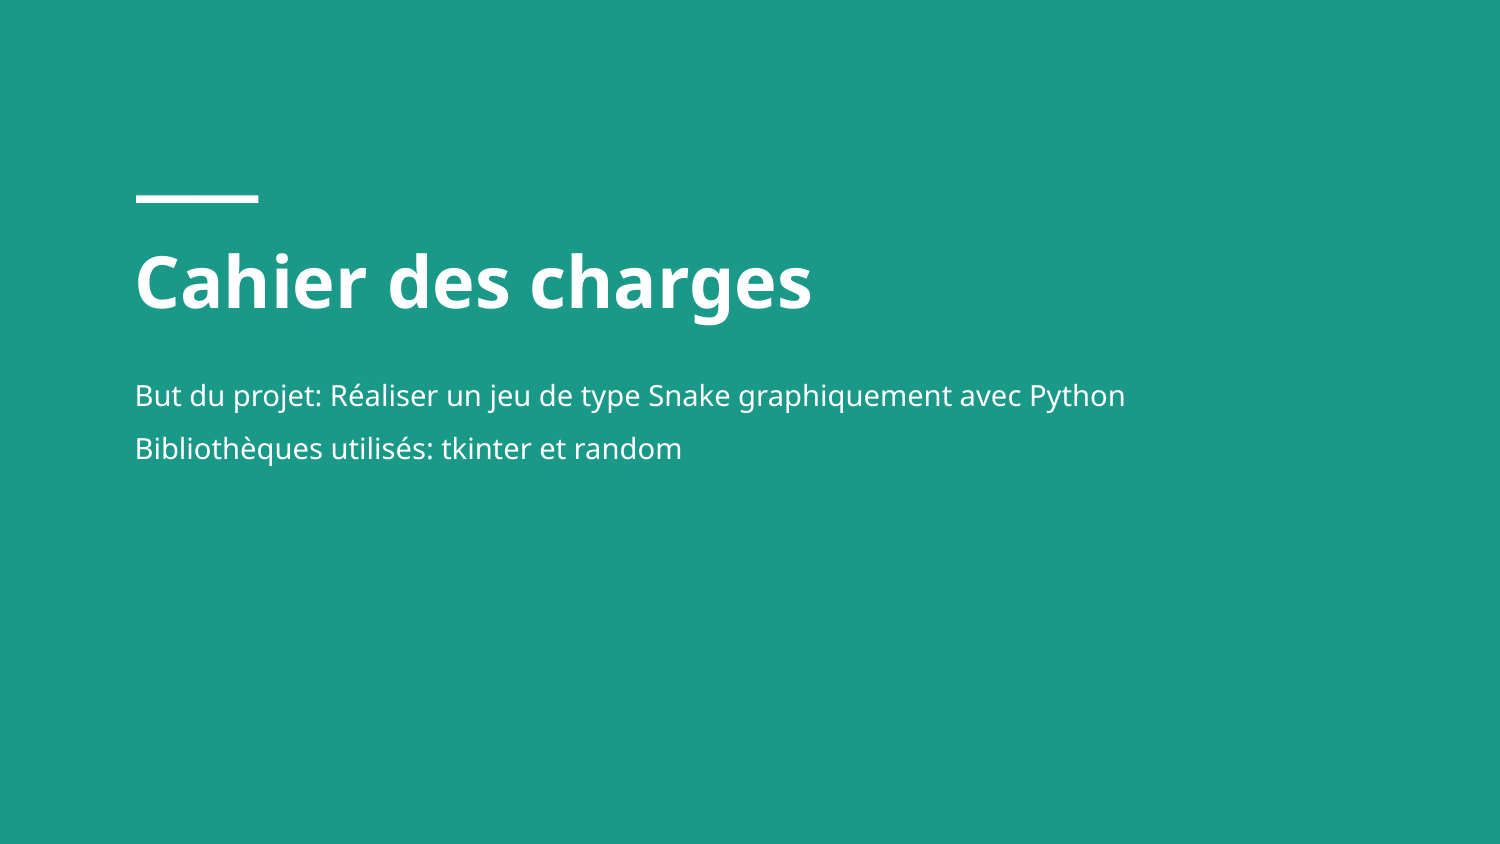

# Cahier des charges
But du projet: Réaliser un jeu de type Snake graphiquement avec Python
Bibliothèques utilisés: tkinter et random